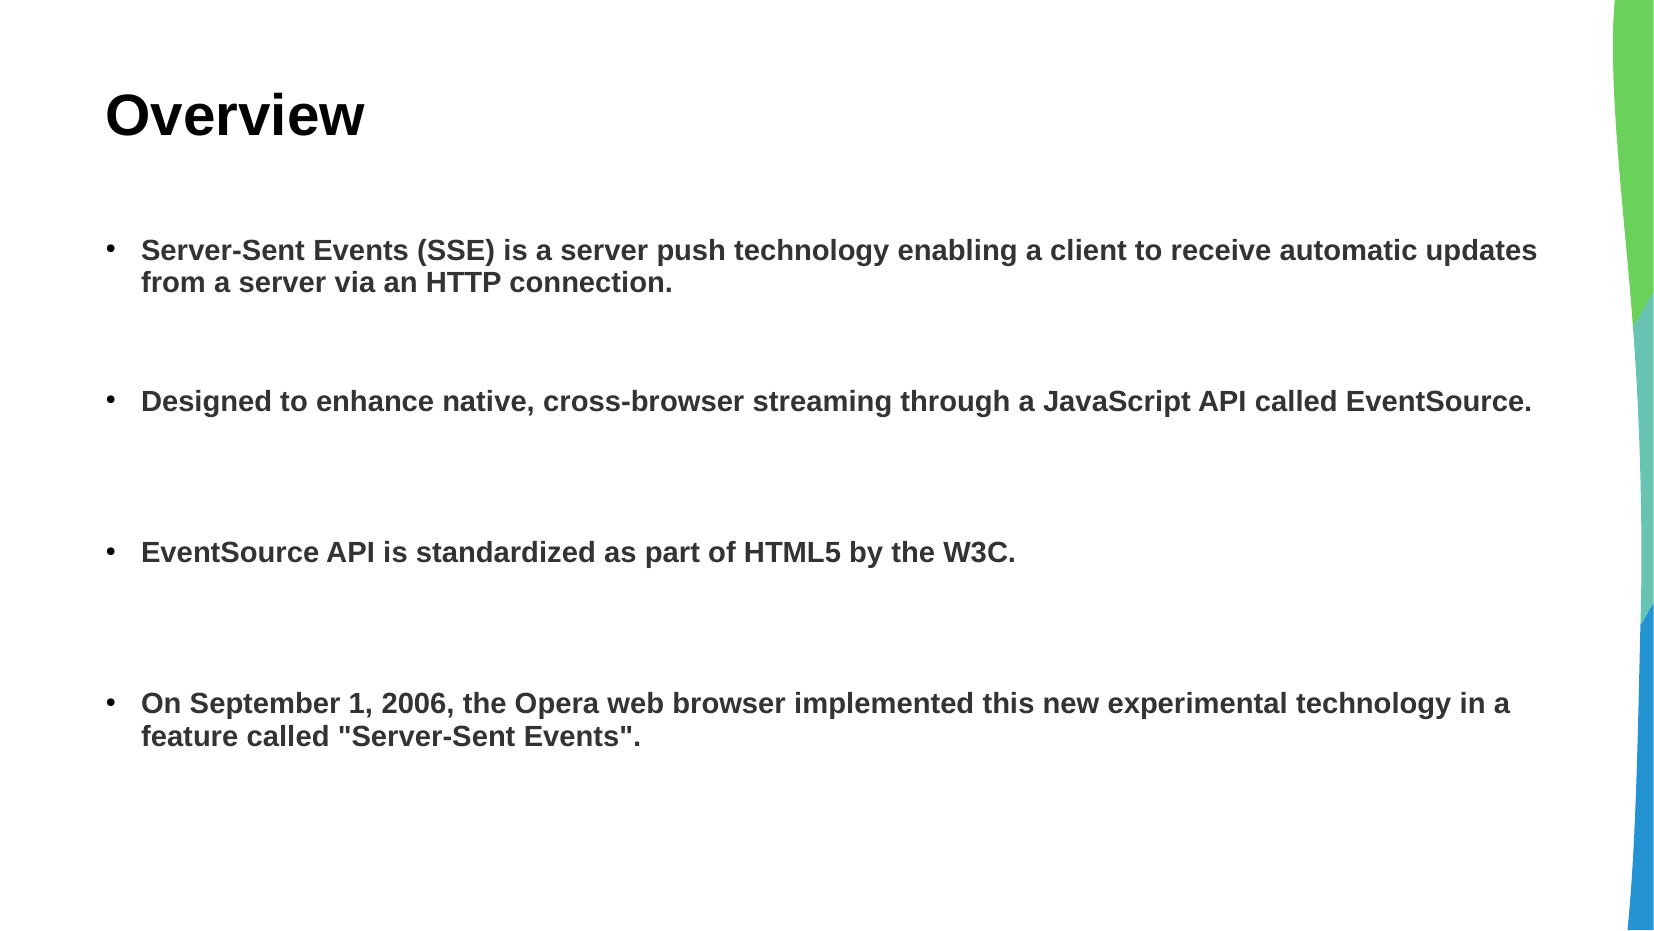

Overview
Server-Sent Events (SSE) is a server push technology enabling a client to receive automatic updates from a server via an HTTP connection.
Designed to enhance native, cross-browser streaming through a JavaScript API called EventSource.
EventSource API is standardized as part of HTML5 by the W3C.
On September 1, 2006, the Opera web browser implemented this new experimental technology in a feature called "Server-Sent Events".